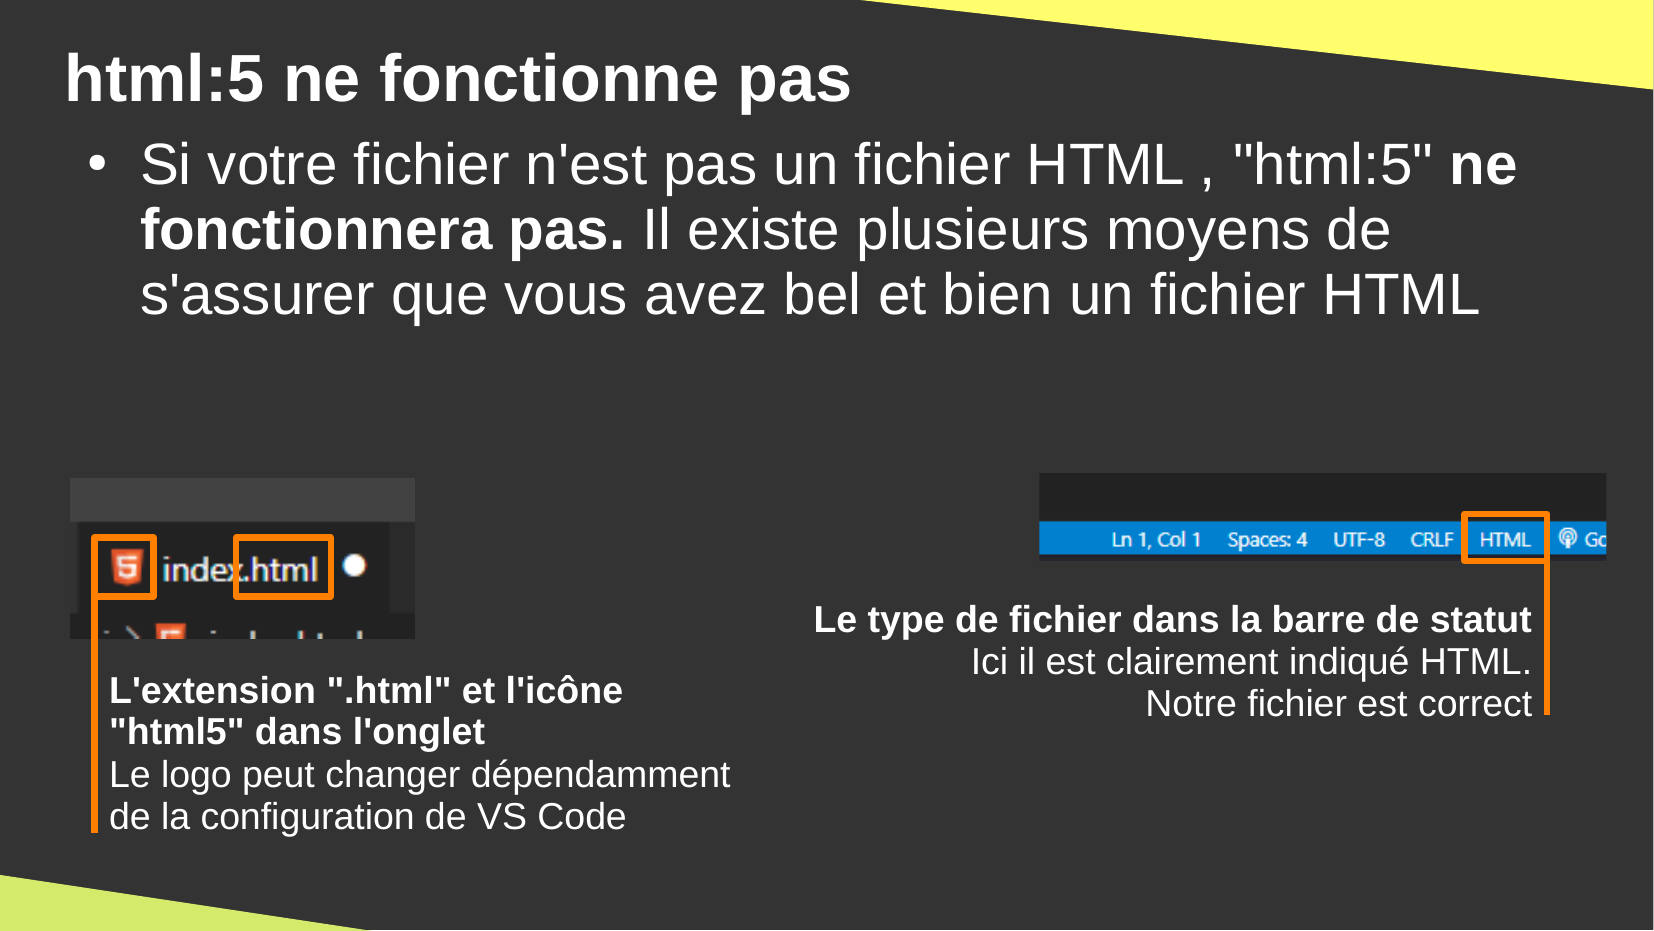

# html:5 ne fonctionne pas
Si votre fichier n'est pas un fichier HTML , "html:5" ne fonctionnera pas. Il existe plusieurs moyens de s'assurer que vous avez bel et bien un fichier HTML
Le type de fichier dans la barre de statut
Ici il est clairement indiqué HTML.
Notre fichier est correct
L'extension ".html" et l'icône "html5" dans l'onglet
Le logo peut changer dépendamment de la configuration de VS Code